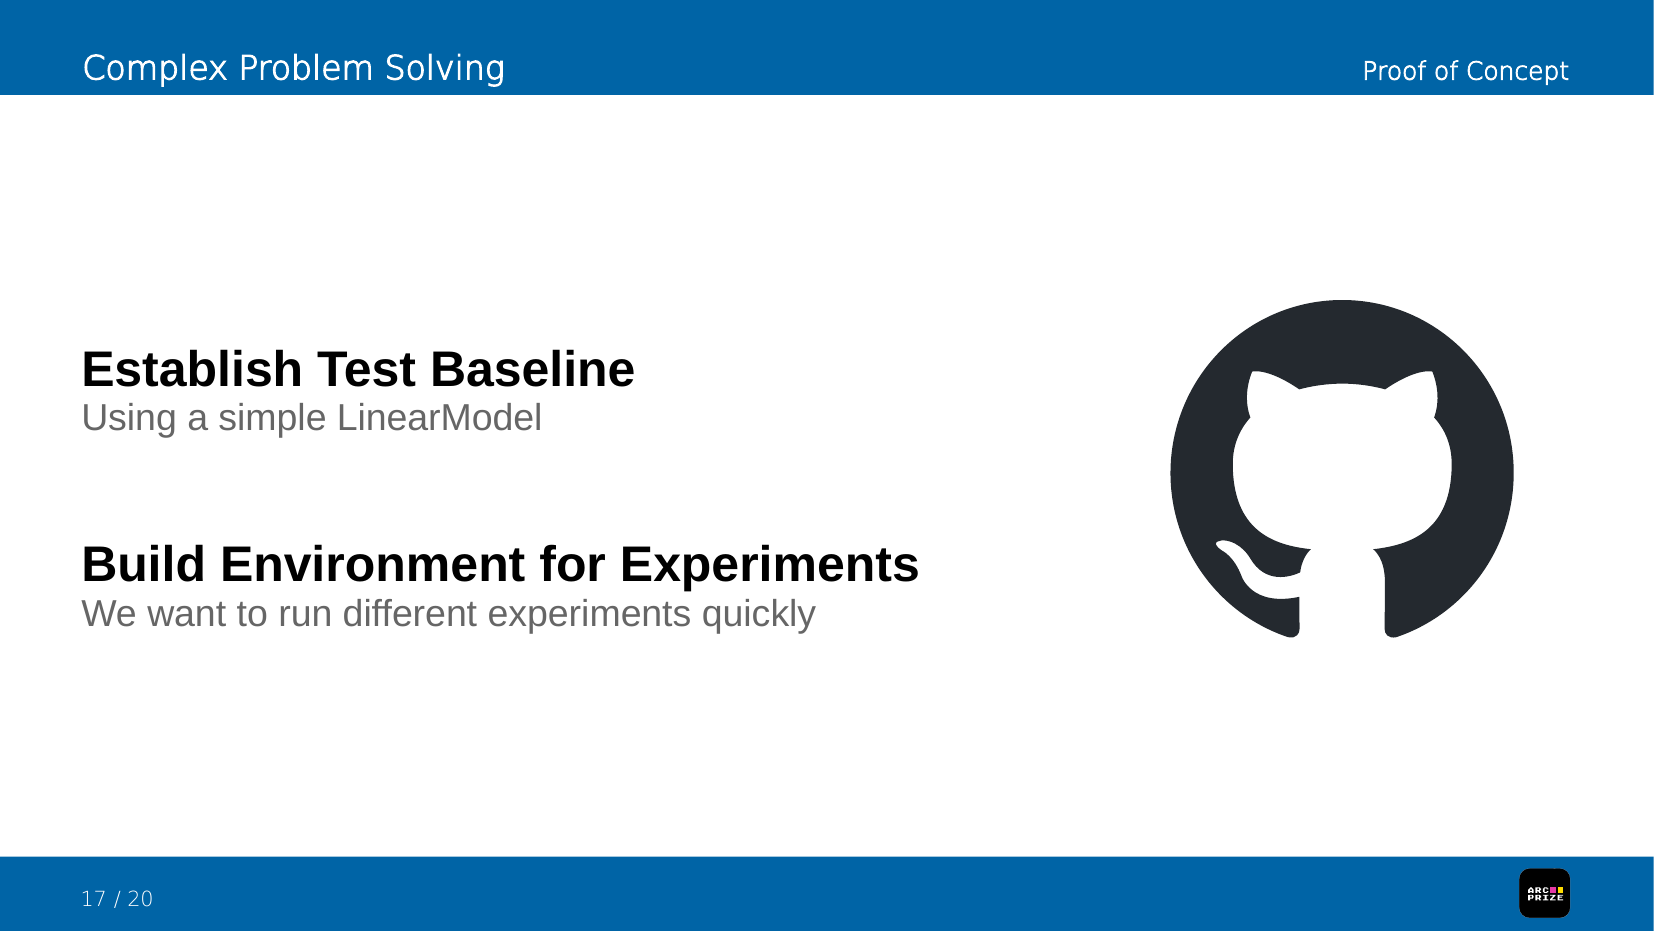

Proof of Concept
# Complex Problem Solving
Establish Test Baseline
Using a simple LinearModel
Build Environment for Experiments
We want to run different experiments quickly
17